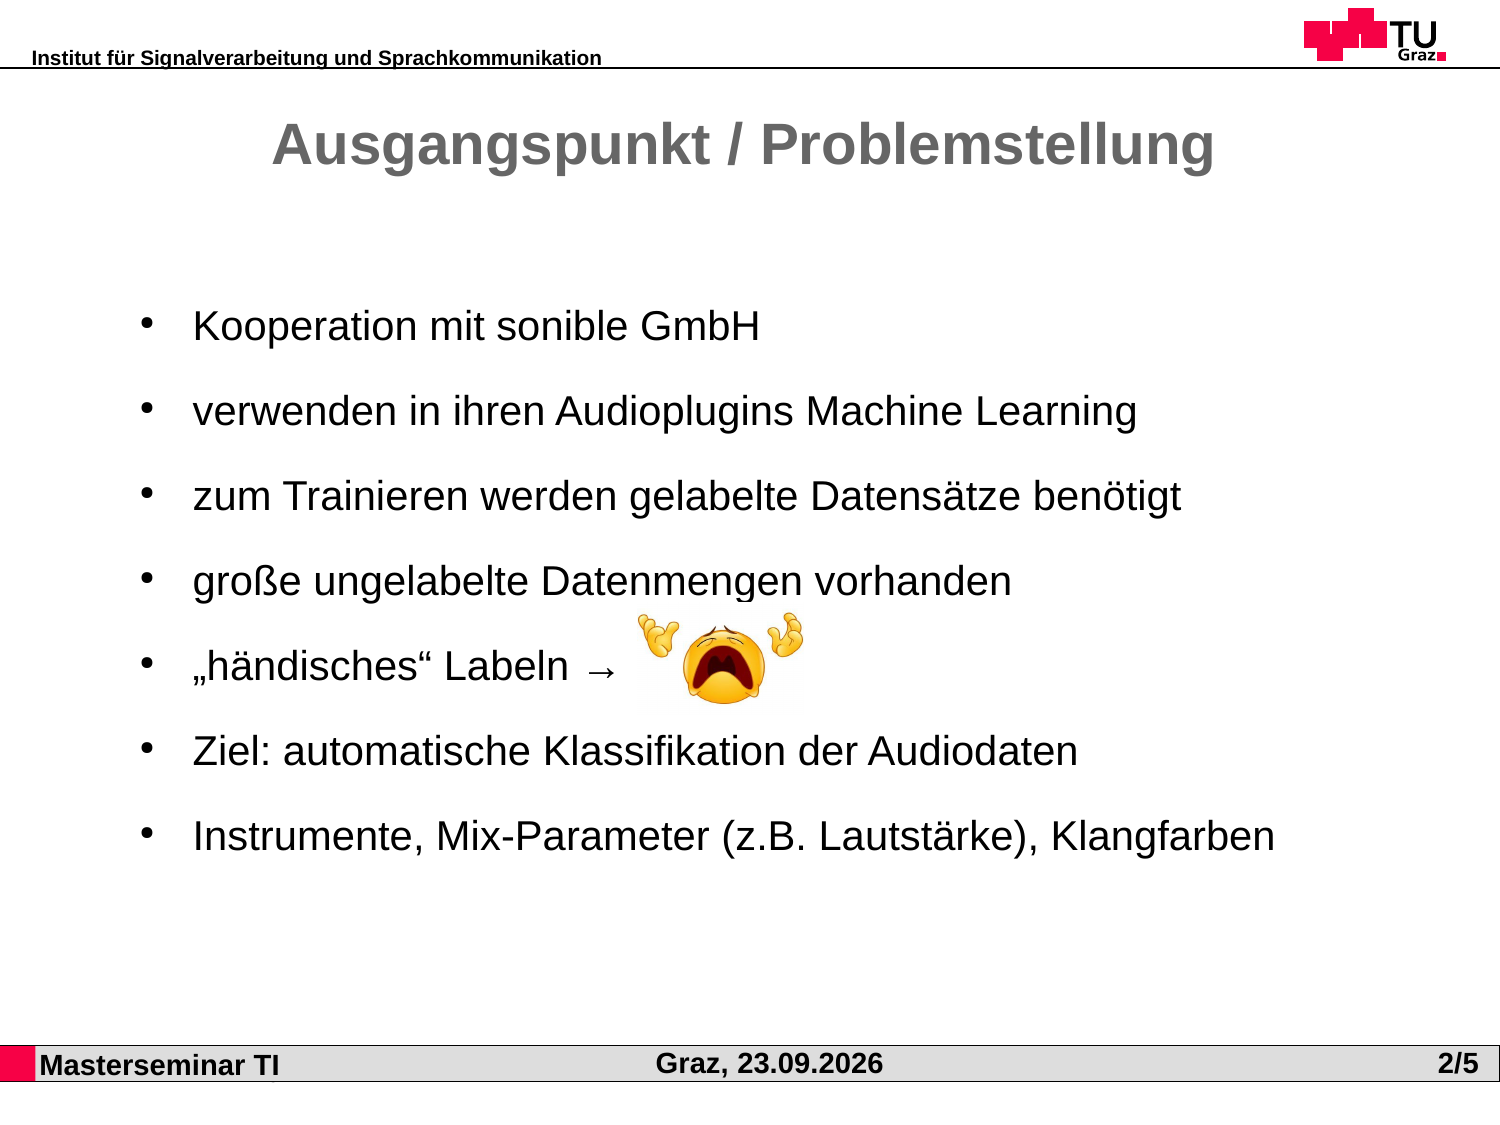

# Ausgangspunkt / Problemstellung
Kooperation mit sonible GmbH
verwenden in ihren Audioplugins Machine Learning
zum Trainieren werden gelabelte Datensätze benötigt
große ungelabelte Datenmengen vorhanden
„händisches“ Labeln →
Ziel: automatische Klassifikation der Audiodaten
Instrumente, Mix-Parameter (z.B. Lautstärke), Klangfarben